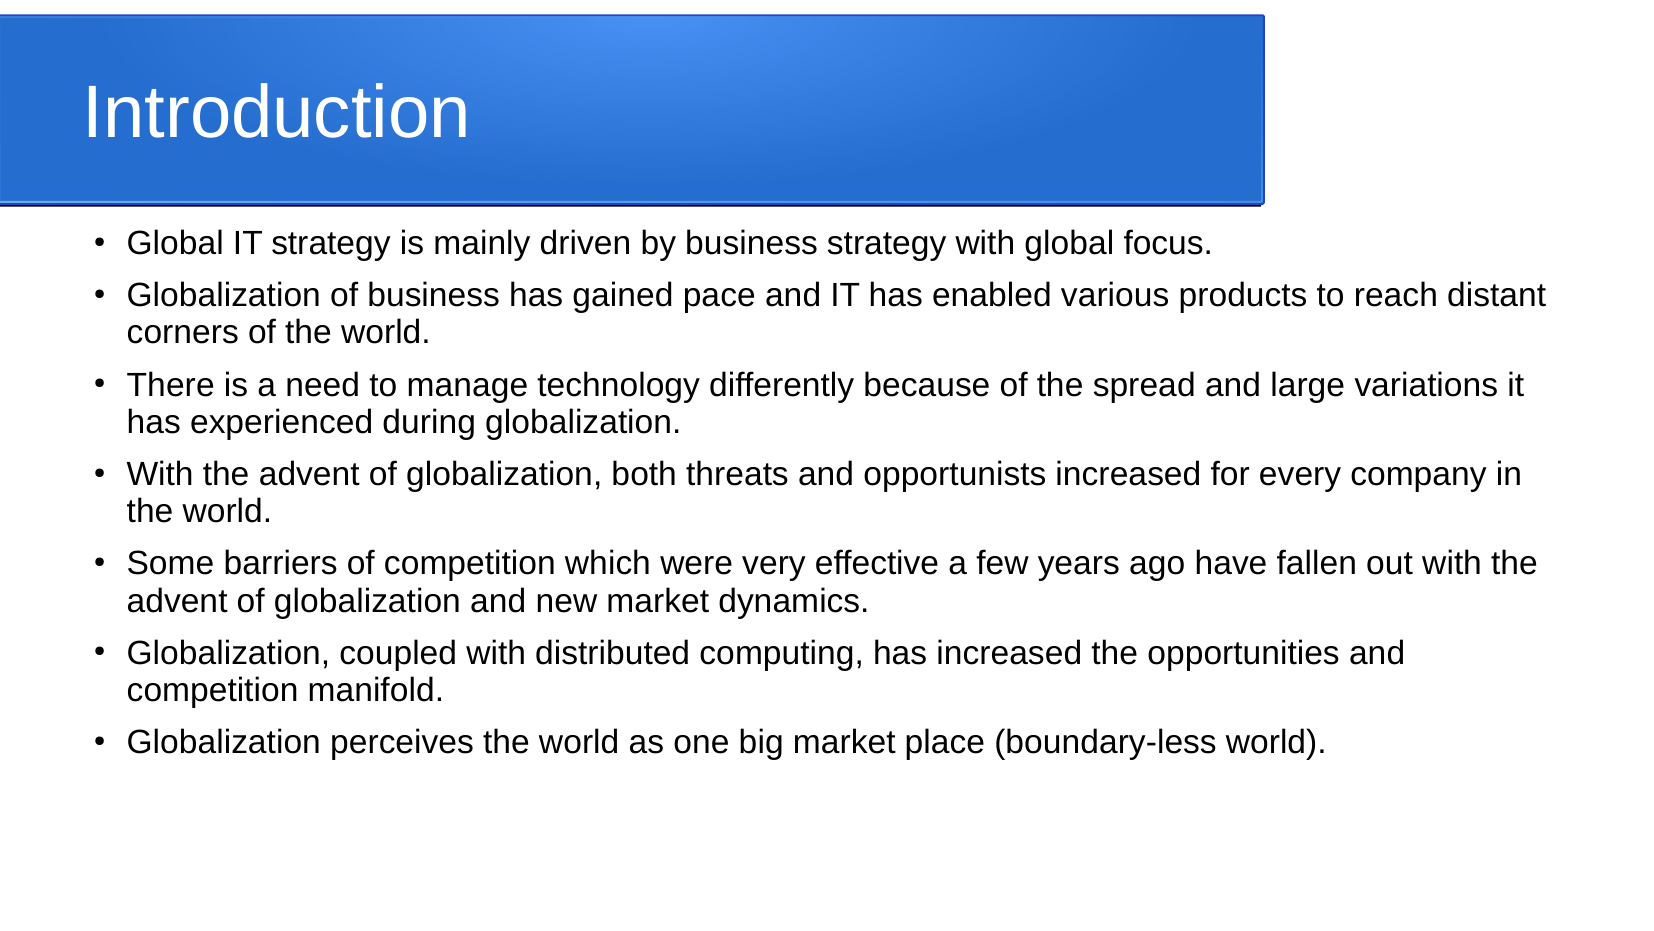

# Introduction
Global IT strategy is mainly driven by business strategy with global focus.
Globalization of business has gained pace and IT has enabled various products to reach distant corners of the world.
There is a need to manage technology differently because of the spread and large variations it has experienced during globalization.
With the advent of globalization, both threats and opportunists increased for every company in the world.
Some barriers of competition which were very effective a few years ago have fallen out with the advent of globalization and new market dynamics.
Globalization, coupled with distributed computing, has increased the opportunities and competition manifold.
Globalization perceives the world as one big market place (boundary-less world).